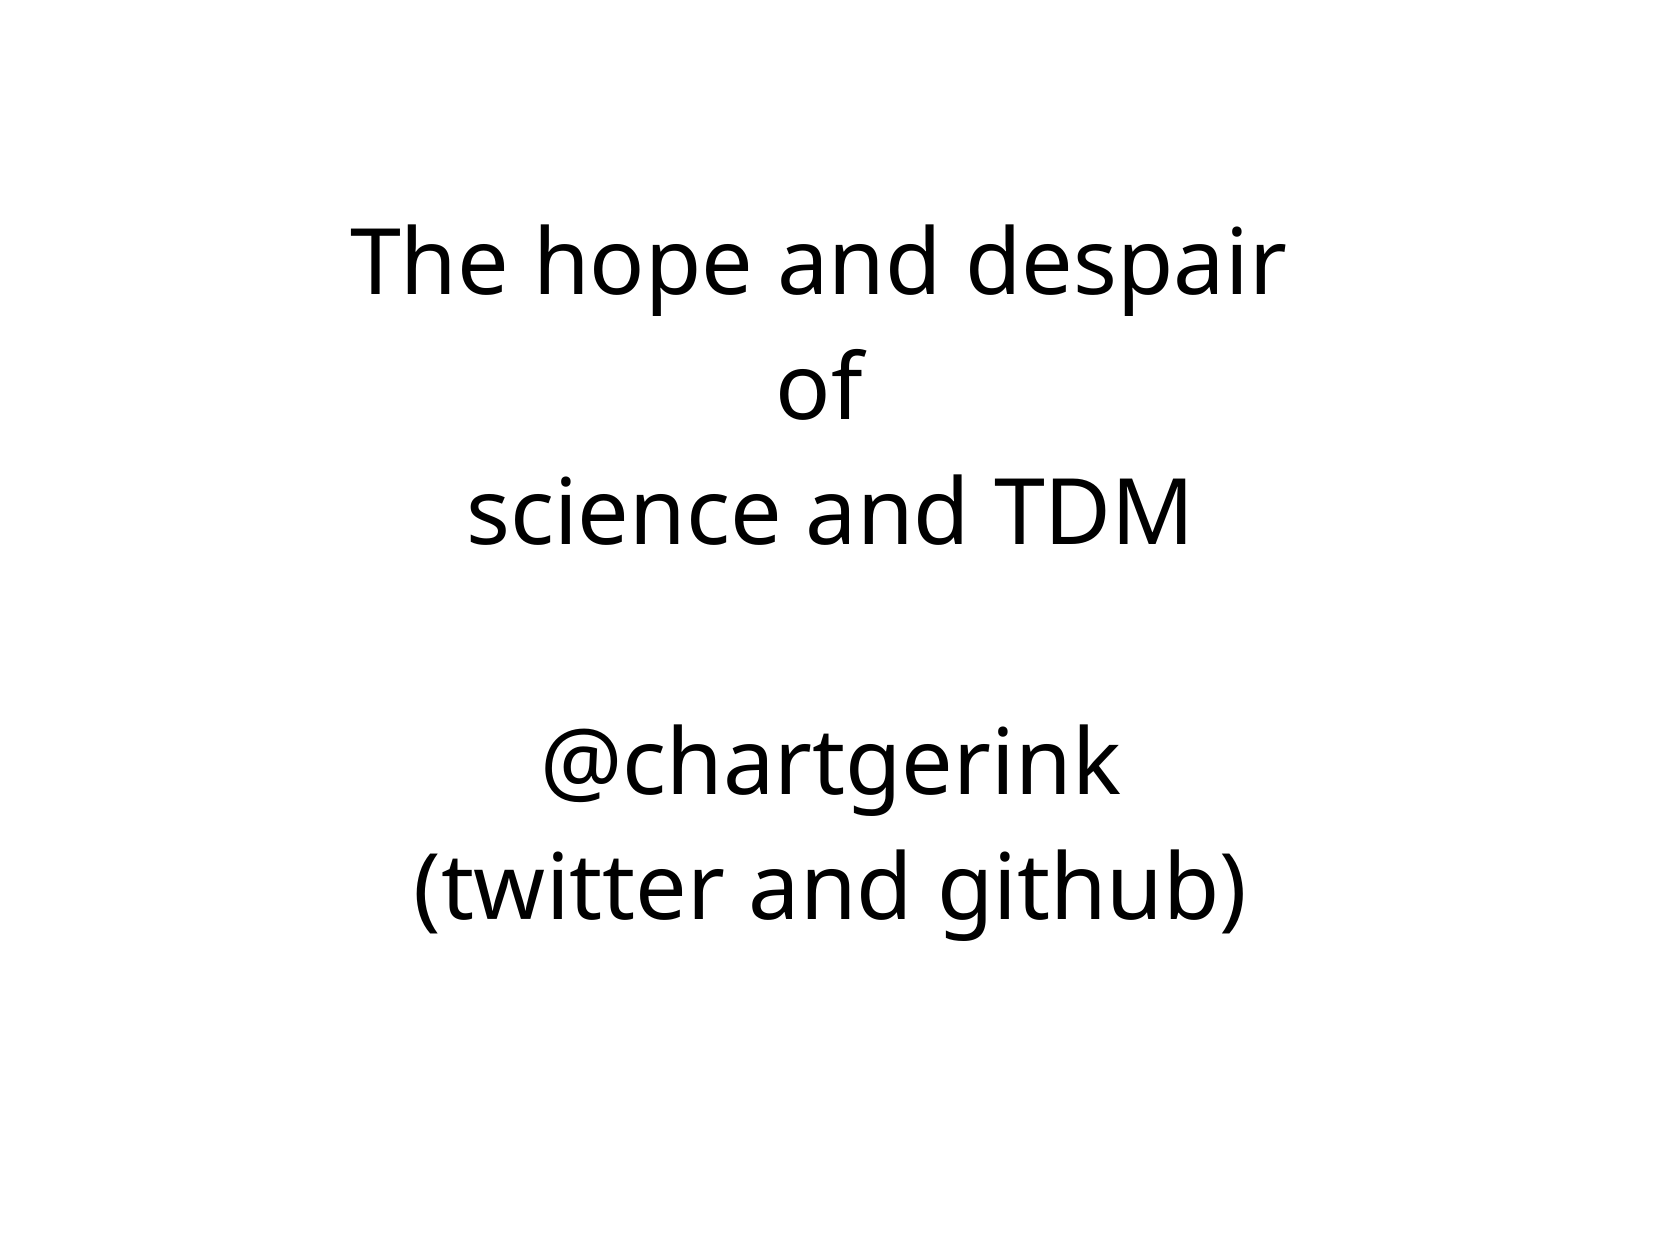

# The hope and despair of science and TDM @chartgerink (twitter and github)